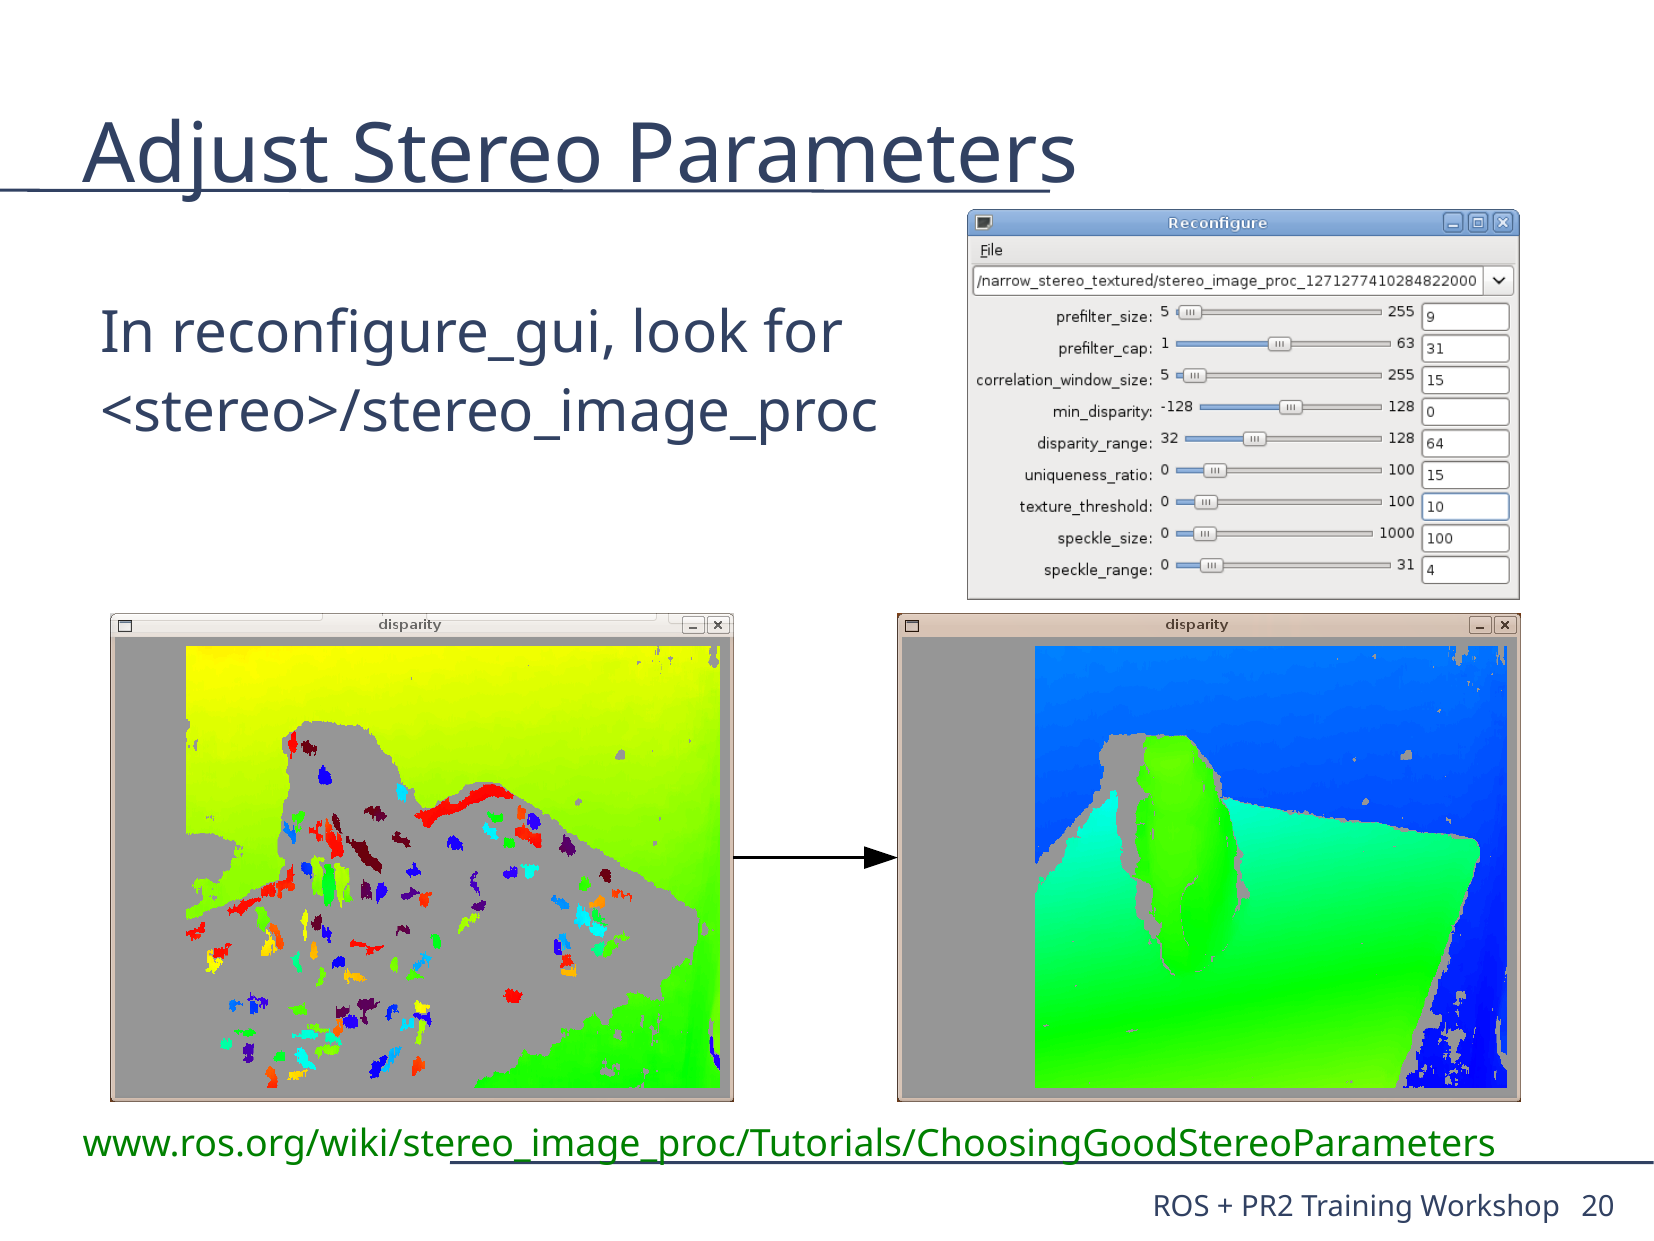

# Adjust Stereo Parameters
In reconfigure_gui, look for
<stereo>/stereo_image_proc
www.ros.org/wiki/stereo_image_proc/Tutorials/ChoosingGoodStereoParameters